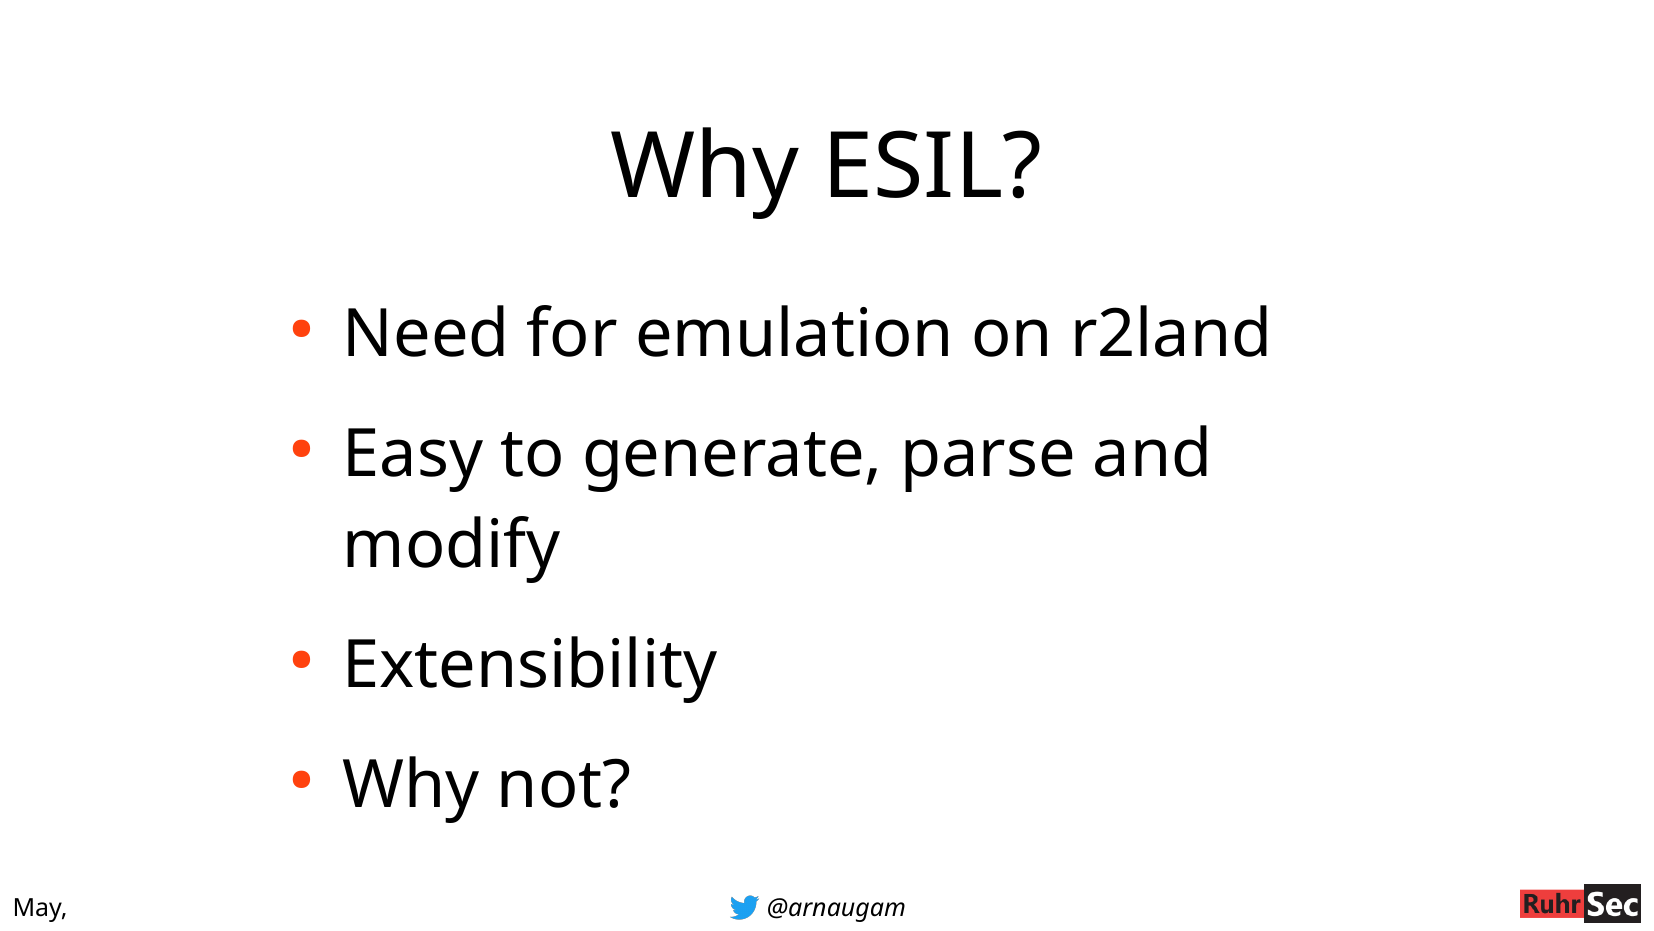

# Why ESIL?
Need for emulation on r2land
Easy to generate, parse and modify
Extensibility
Why not?